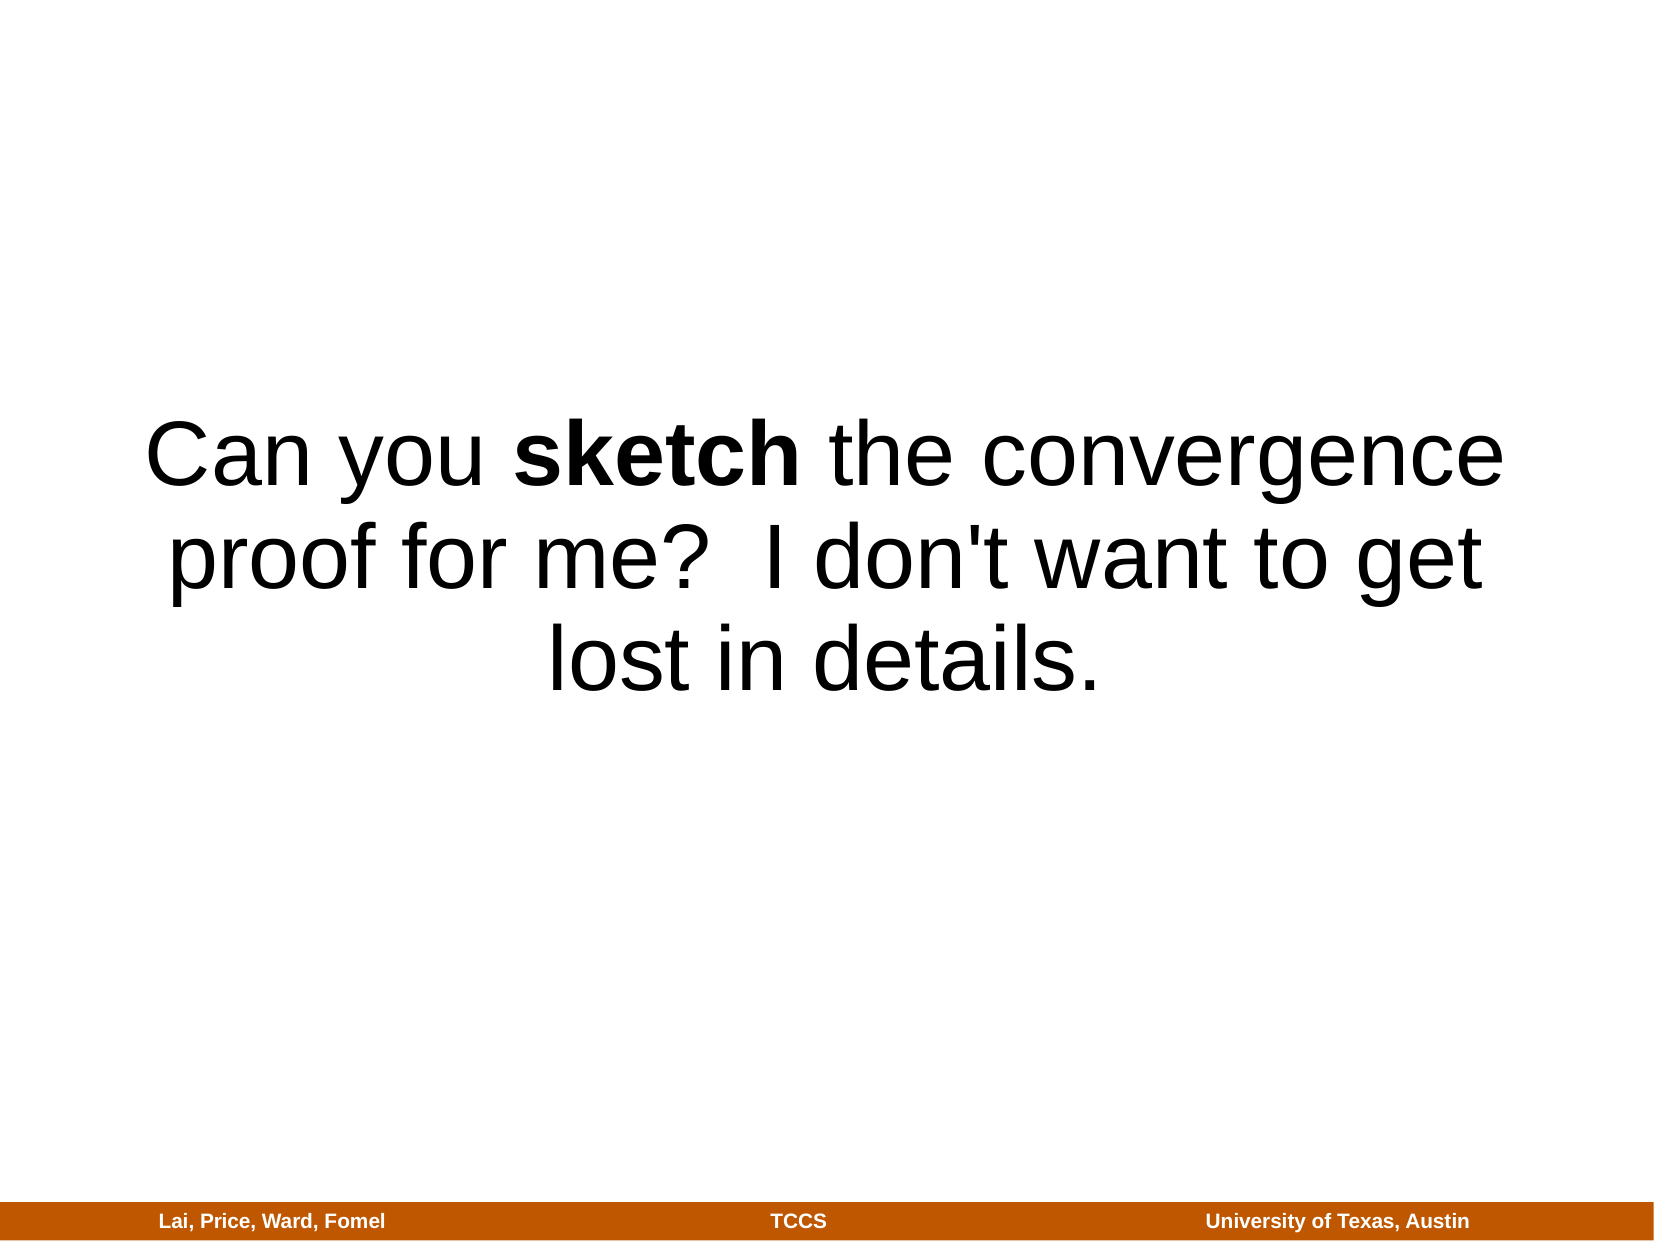

Can you sketch the convergence proof for me? I don't want to get lost in details.